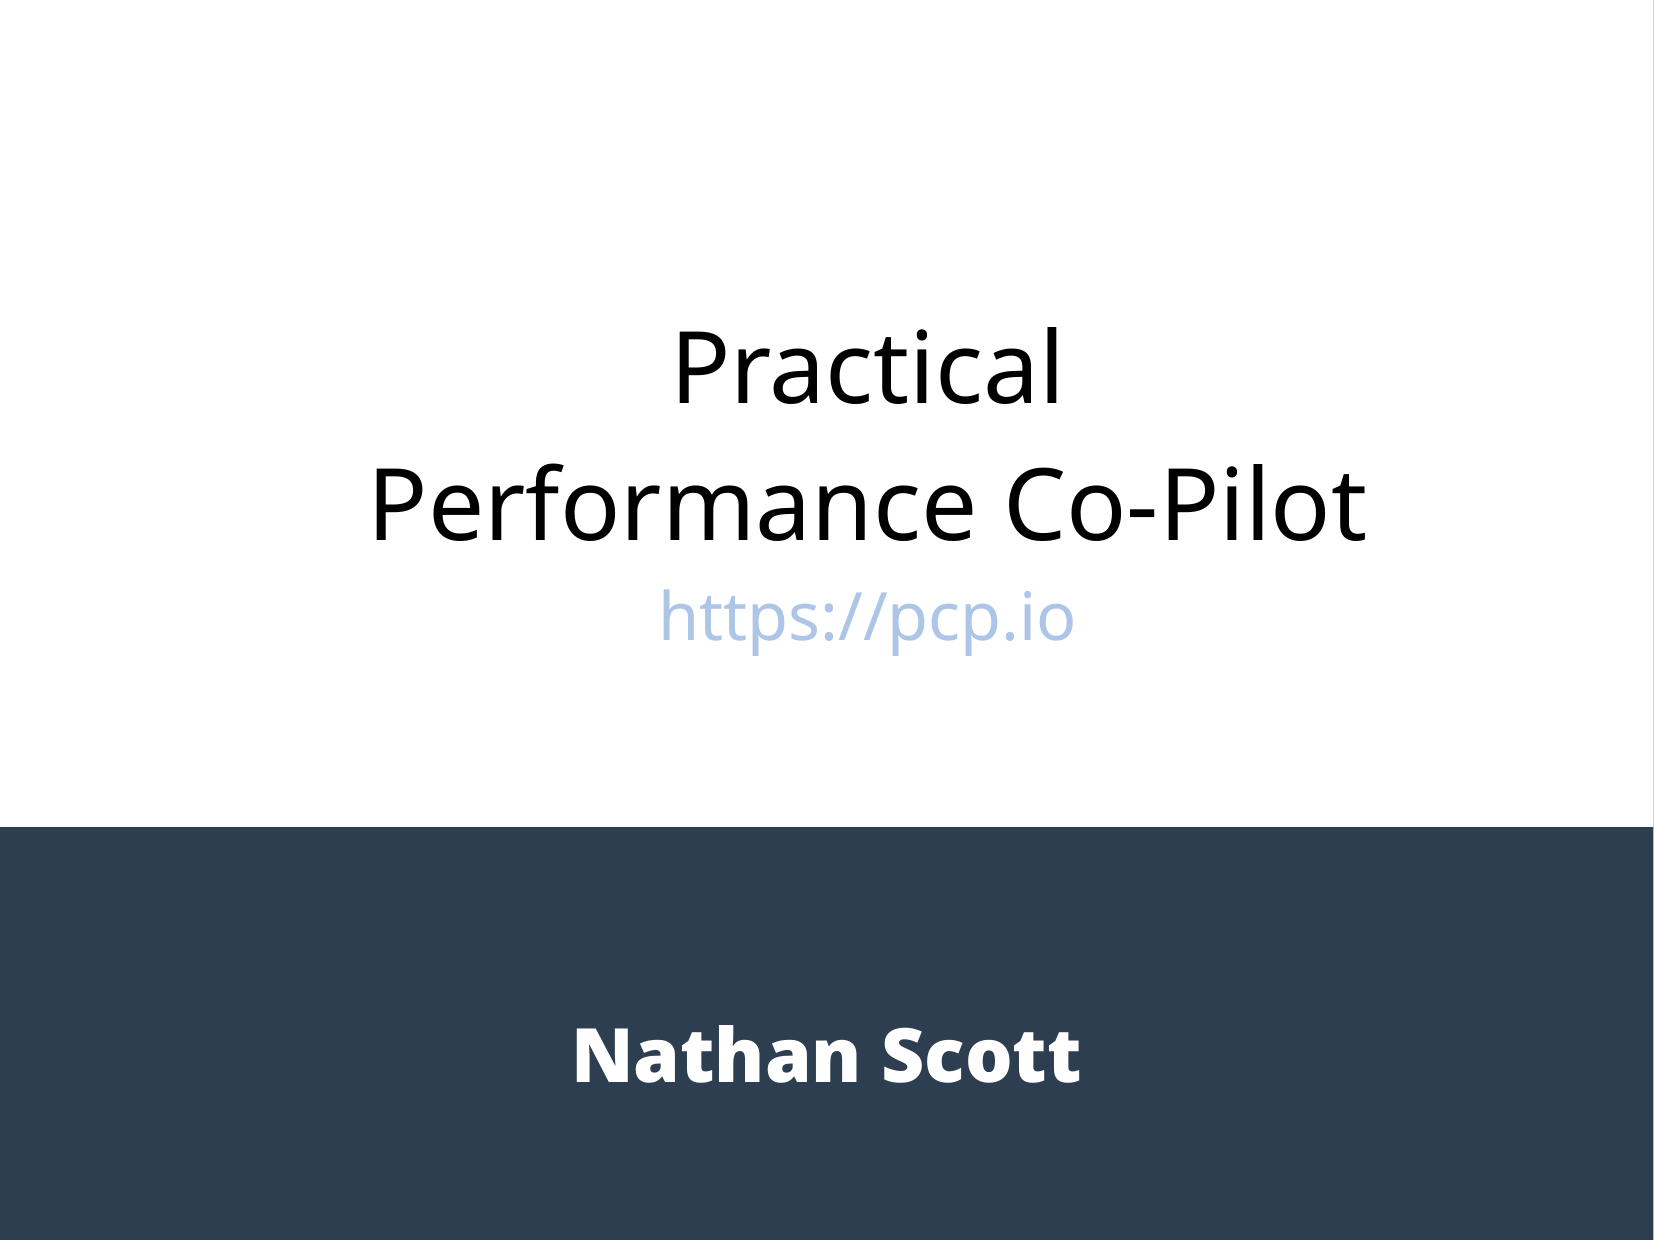

Practical
Performance Co-Pilot
https://pcp.io
# Nathan Scott